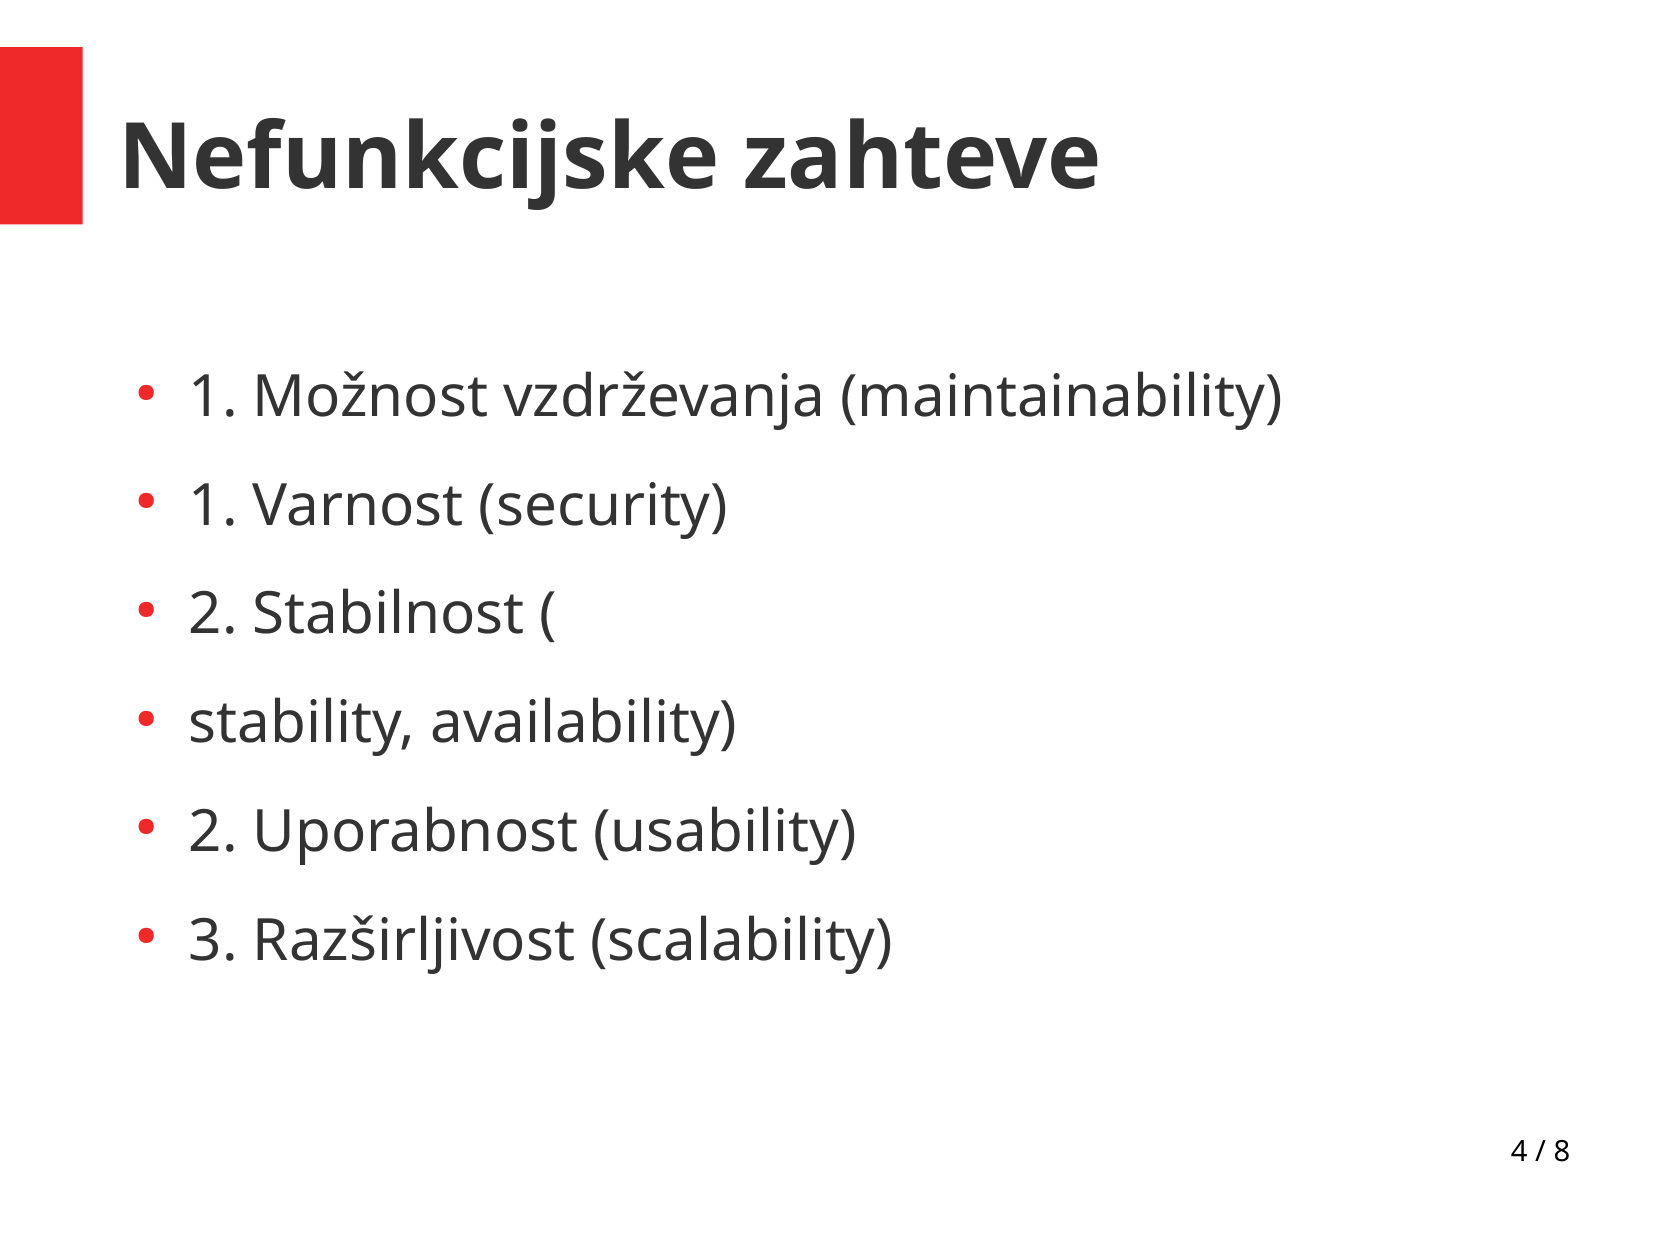

# Nefunkcijske zahteve
1. Možnost vzdrževanja (maintainability)
1. Varnost (security)
2. Stabilnost (
stability, availability)
2. Uporabnost (usability)
3. Razširljivost (scalability)
4